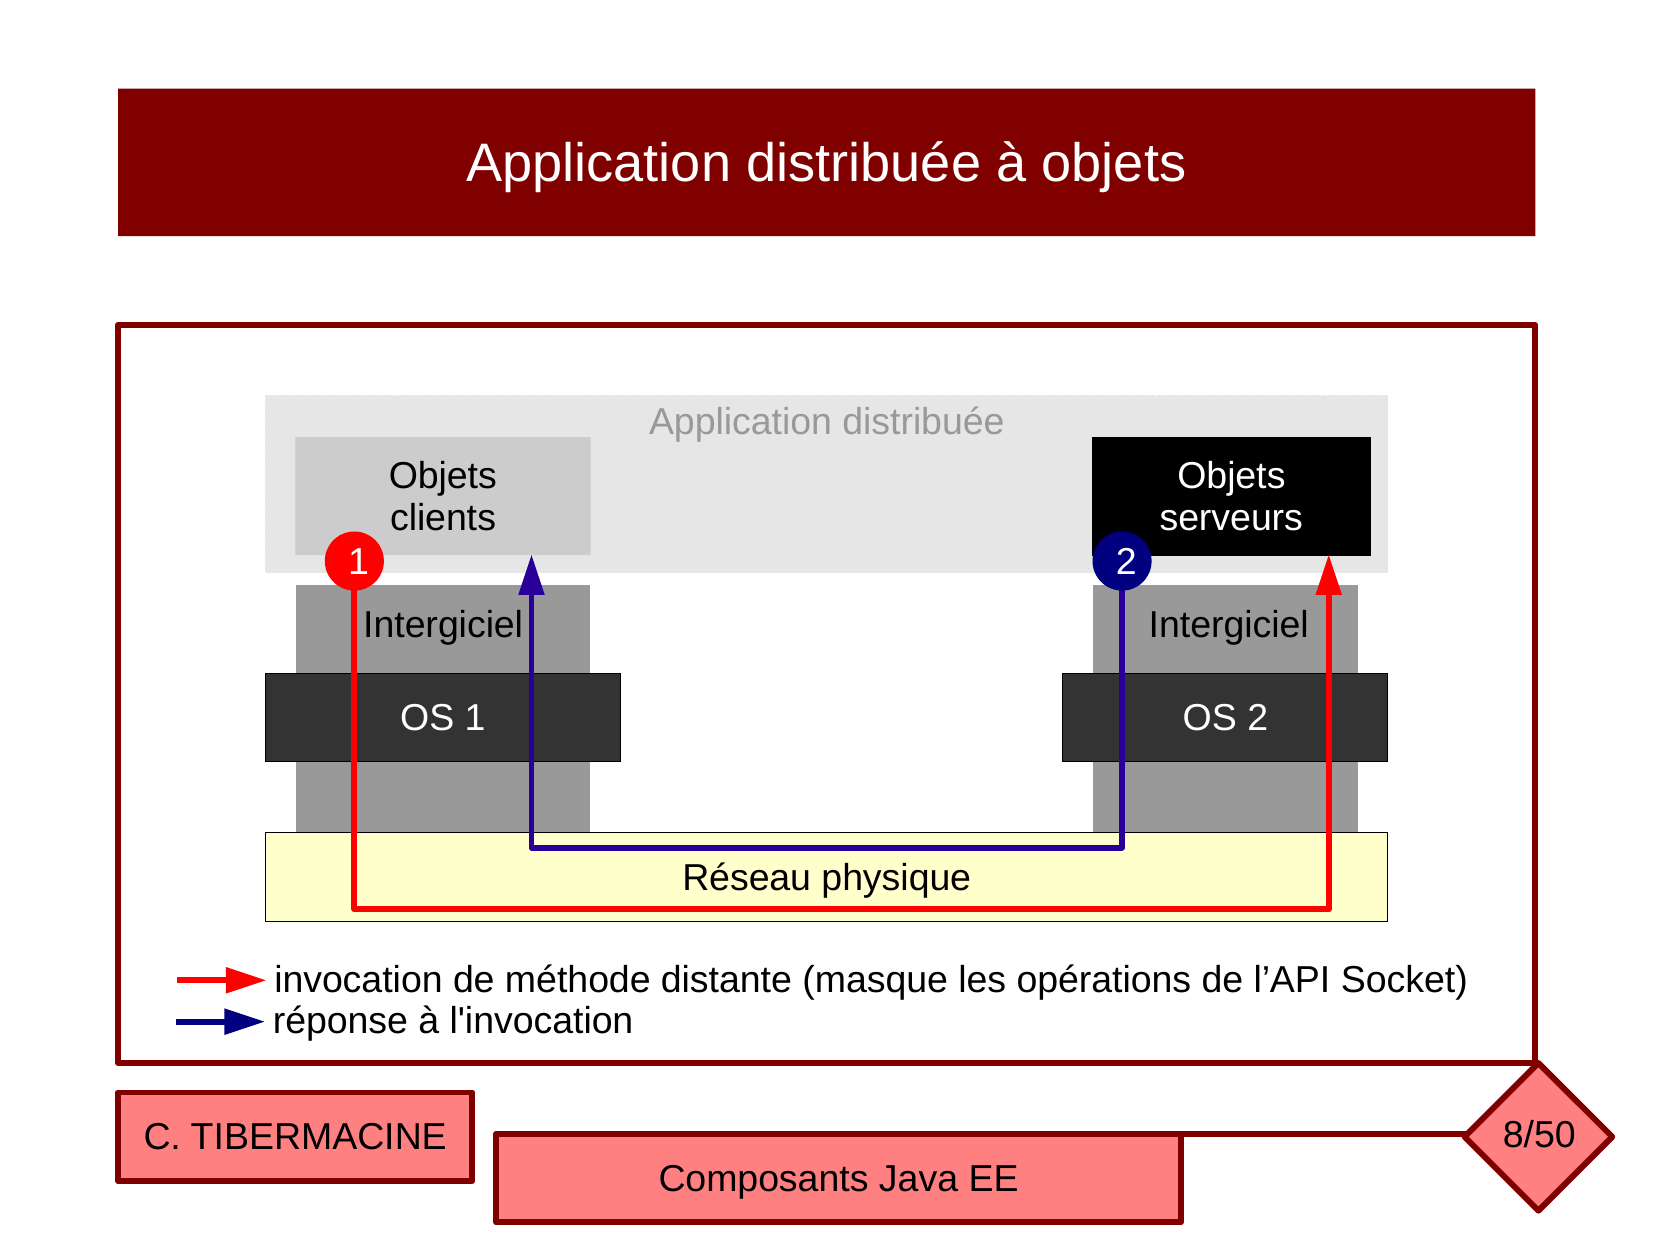

Application distribuée à objets
Application distribuée
Objets
clients
Objets
serveurs
1
2
Intergiciel
Intergiciel
OS 1
OS 2
Réseau physique
invocation de méthode distante (masque les opérations de l’API Socket)
réponse à l'invocation
C. TIBERMACINE
Composants Java EE